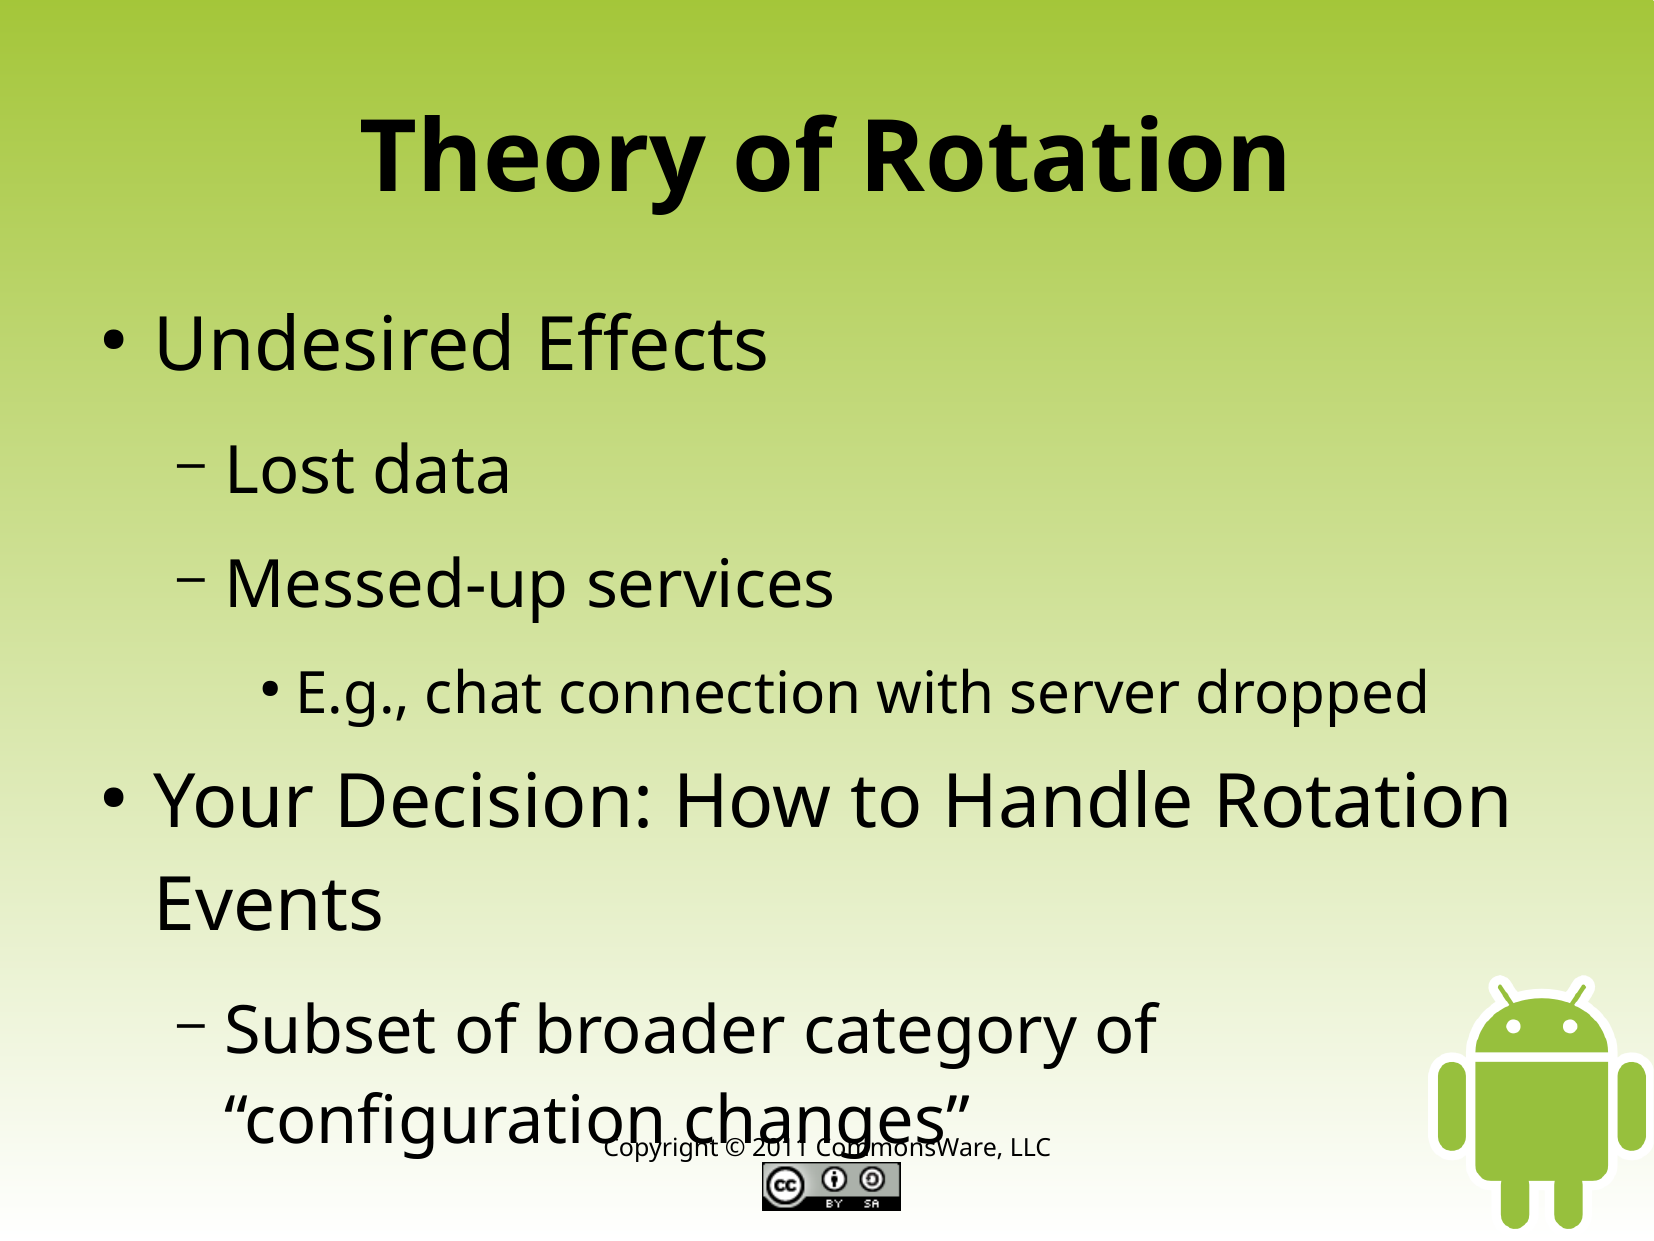

# Theory of Rotation
Undesired Effects
Lost data
Messed-up services
E.g., chat connection with server dropped
Your Decision: How to Handle Rotation Events
Subset of broader category of “configuration changes”